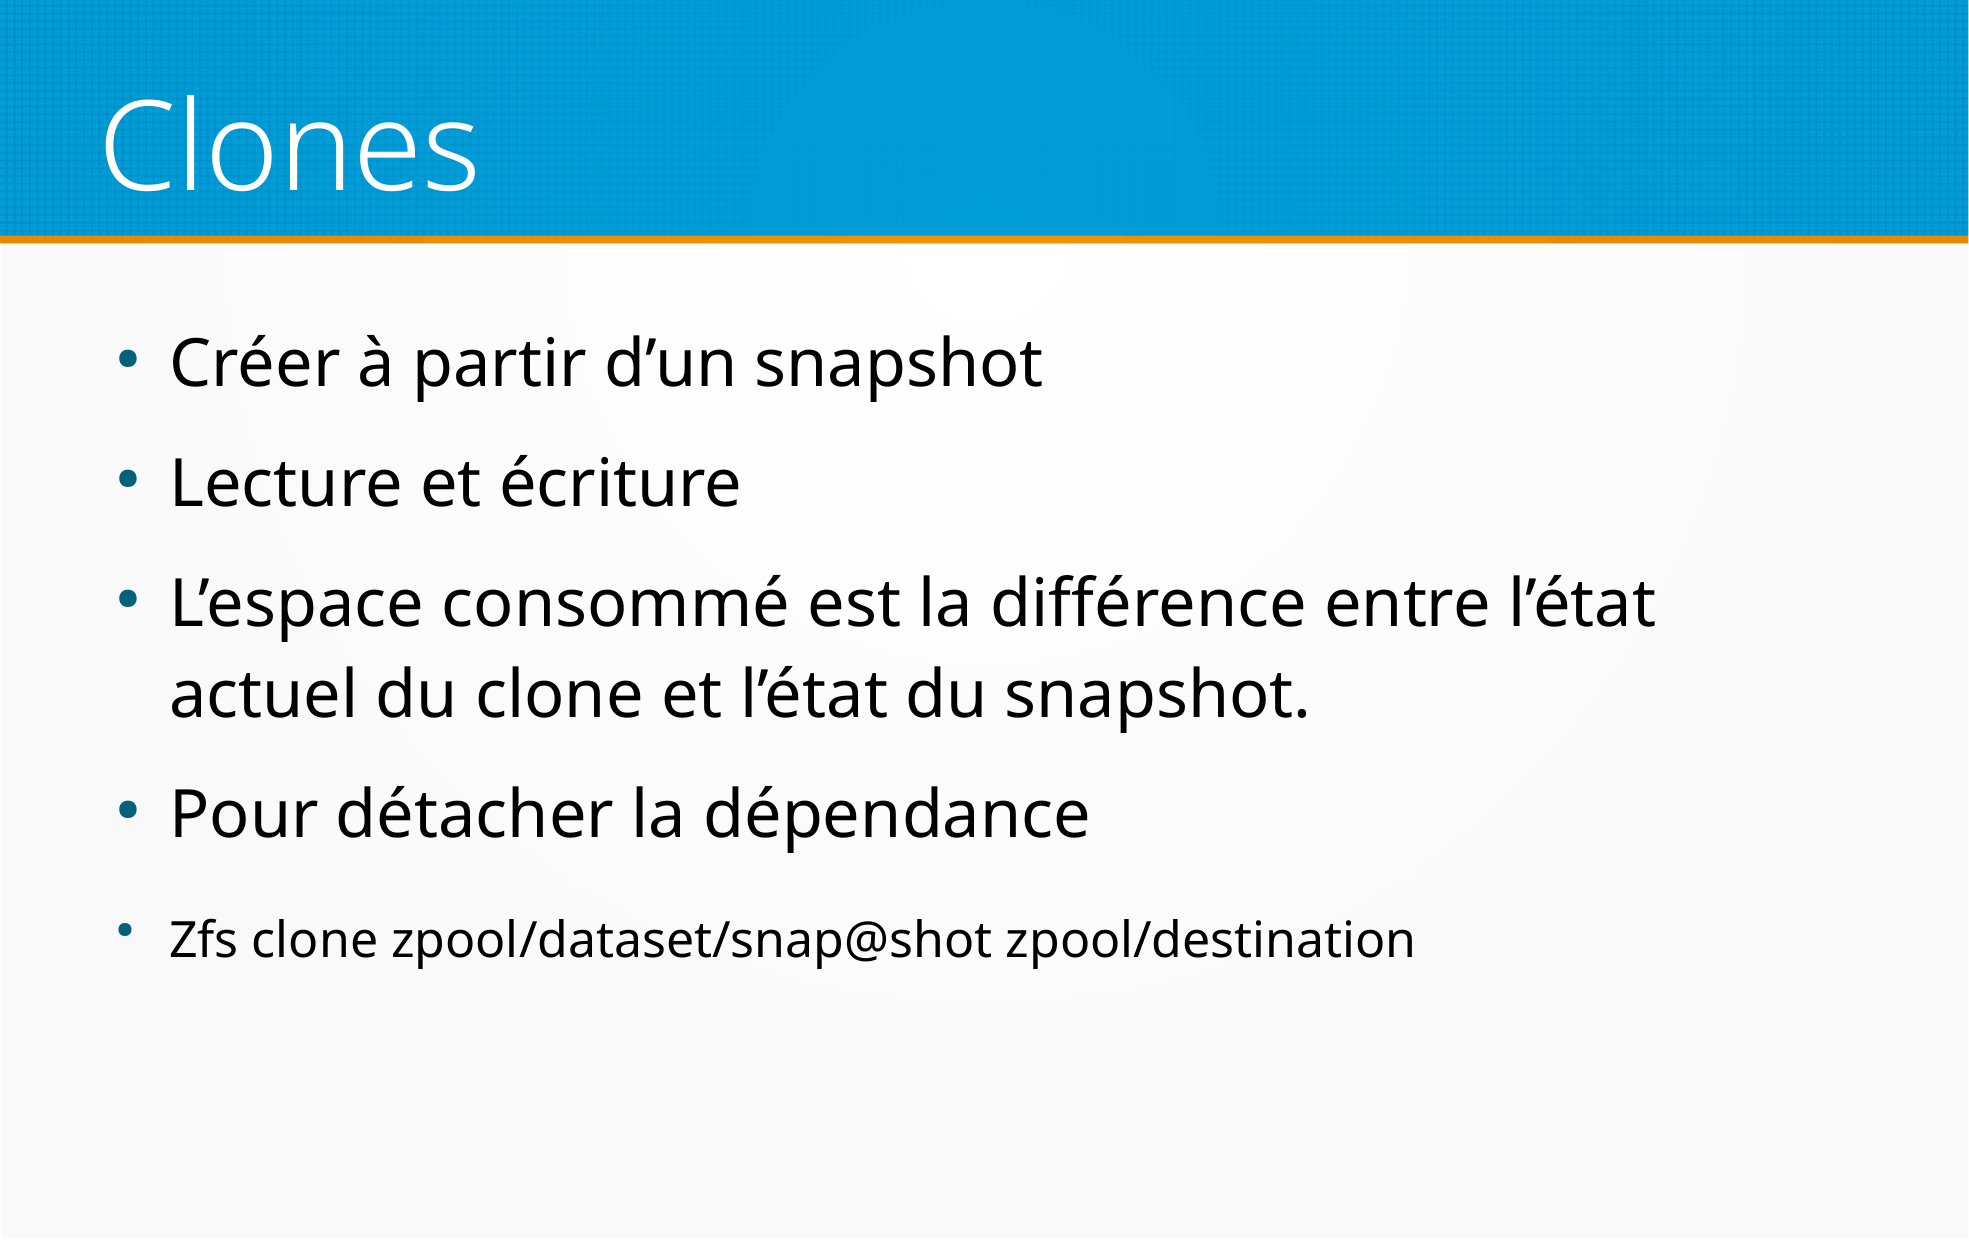

# Clones
Créer à partir d’un snapshot
Lecture et écriture
L’espace consommé est la différence entre l’état actuel du clone et l’état du snapshot.
Pour détacher la dépendance
Zfs clone zpool/dataset/snap@shot zpool/destination